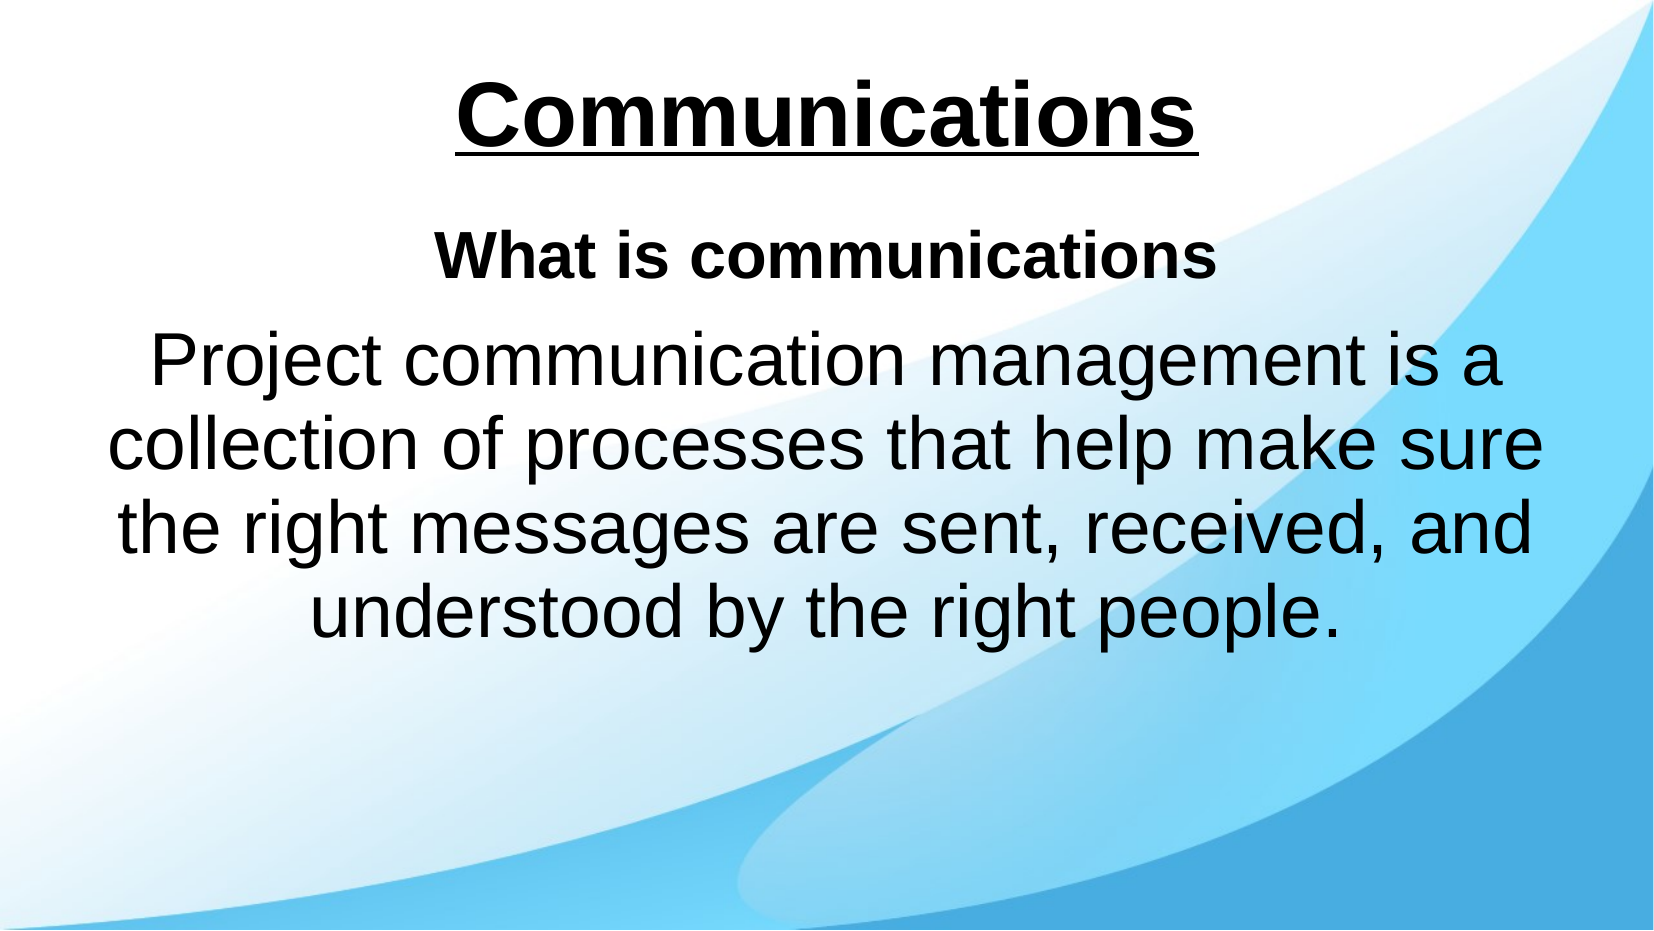

# Communications
What is communications
Project communication management is a collection of processes that help make sure the right messages are sent, received, and understood by the right people.